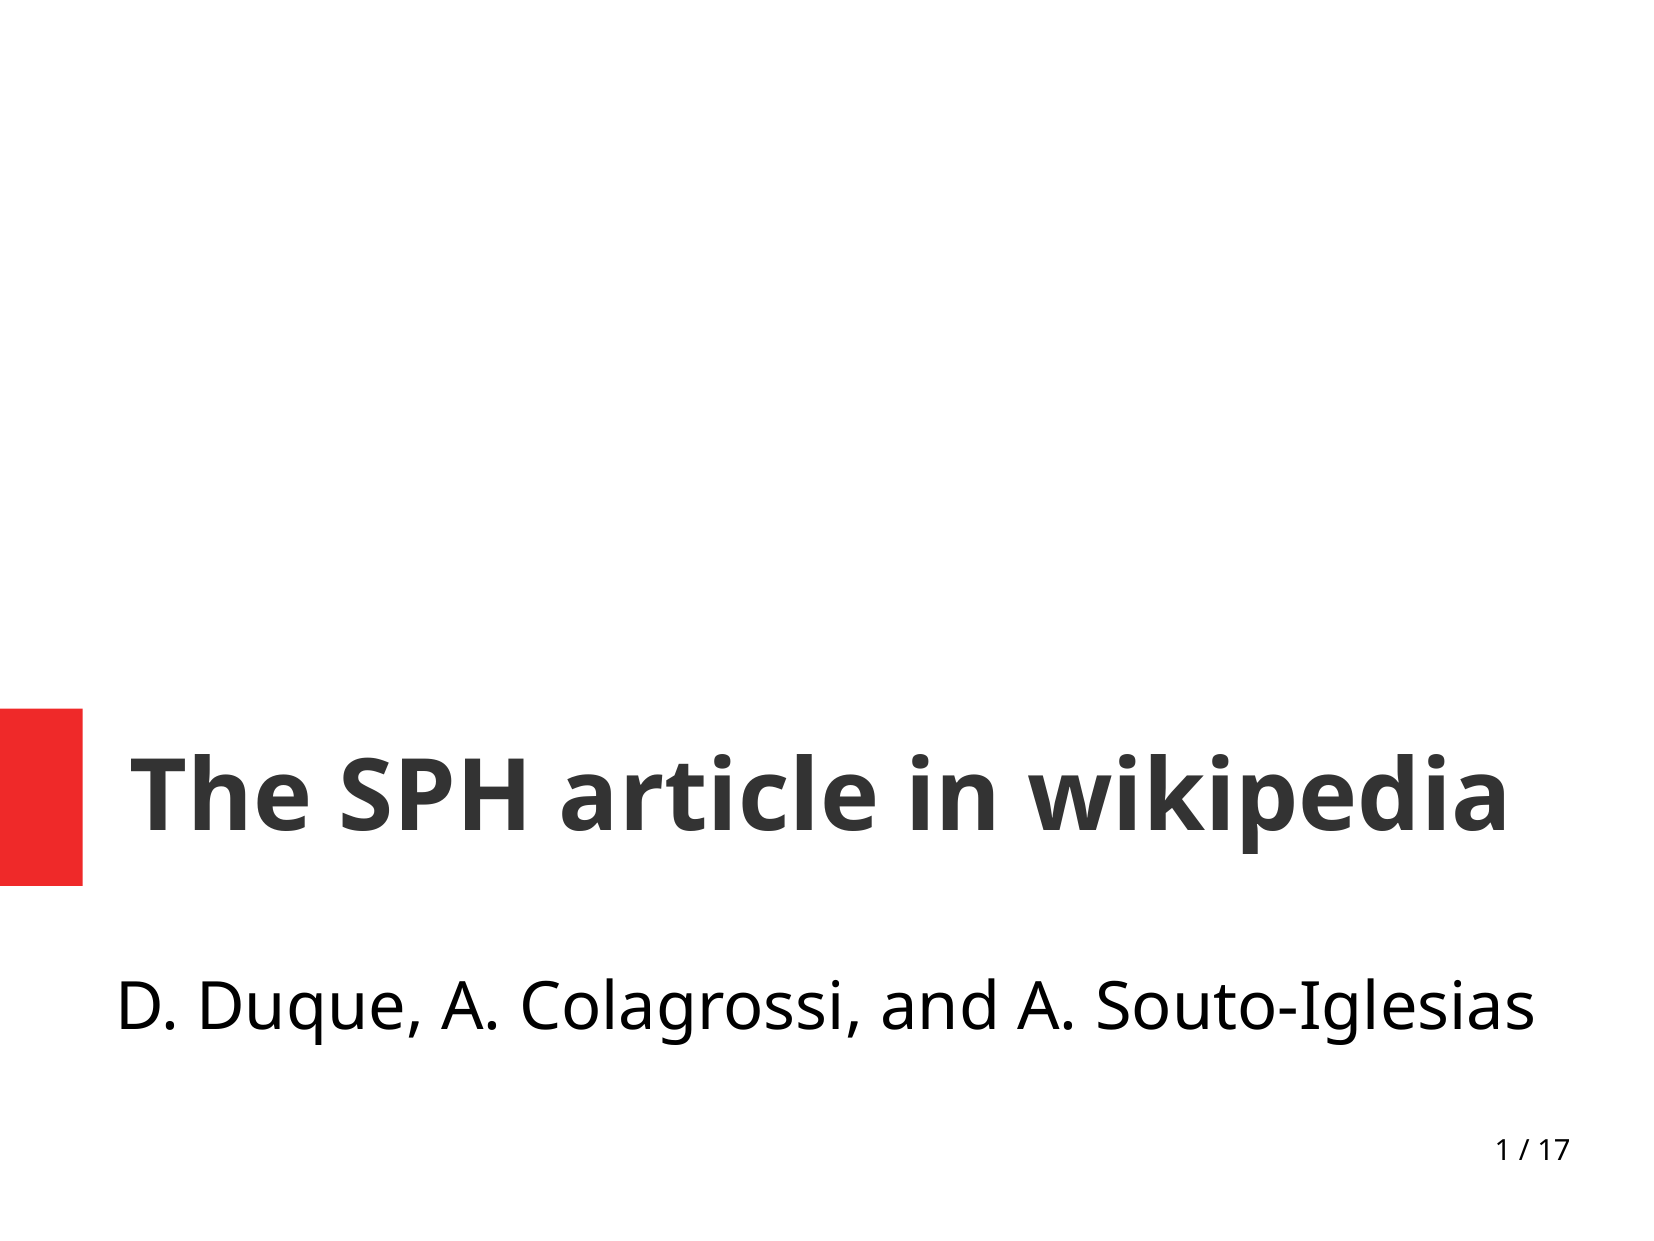

# The SPH article in wikipedia
D. Duque, A. Colagrossi, and A. Souto-Iglesias
1